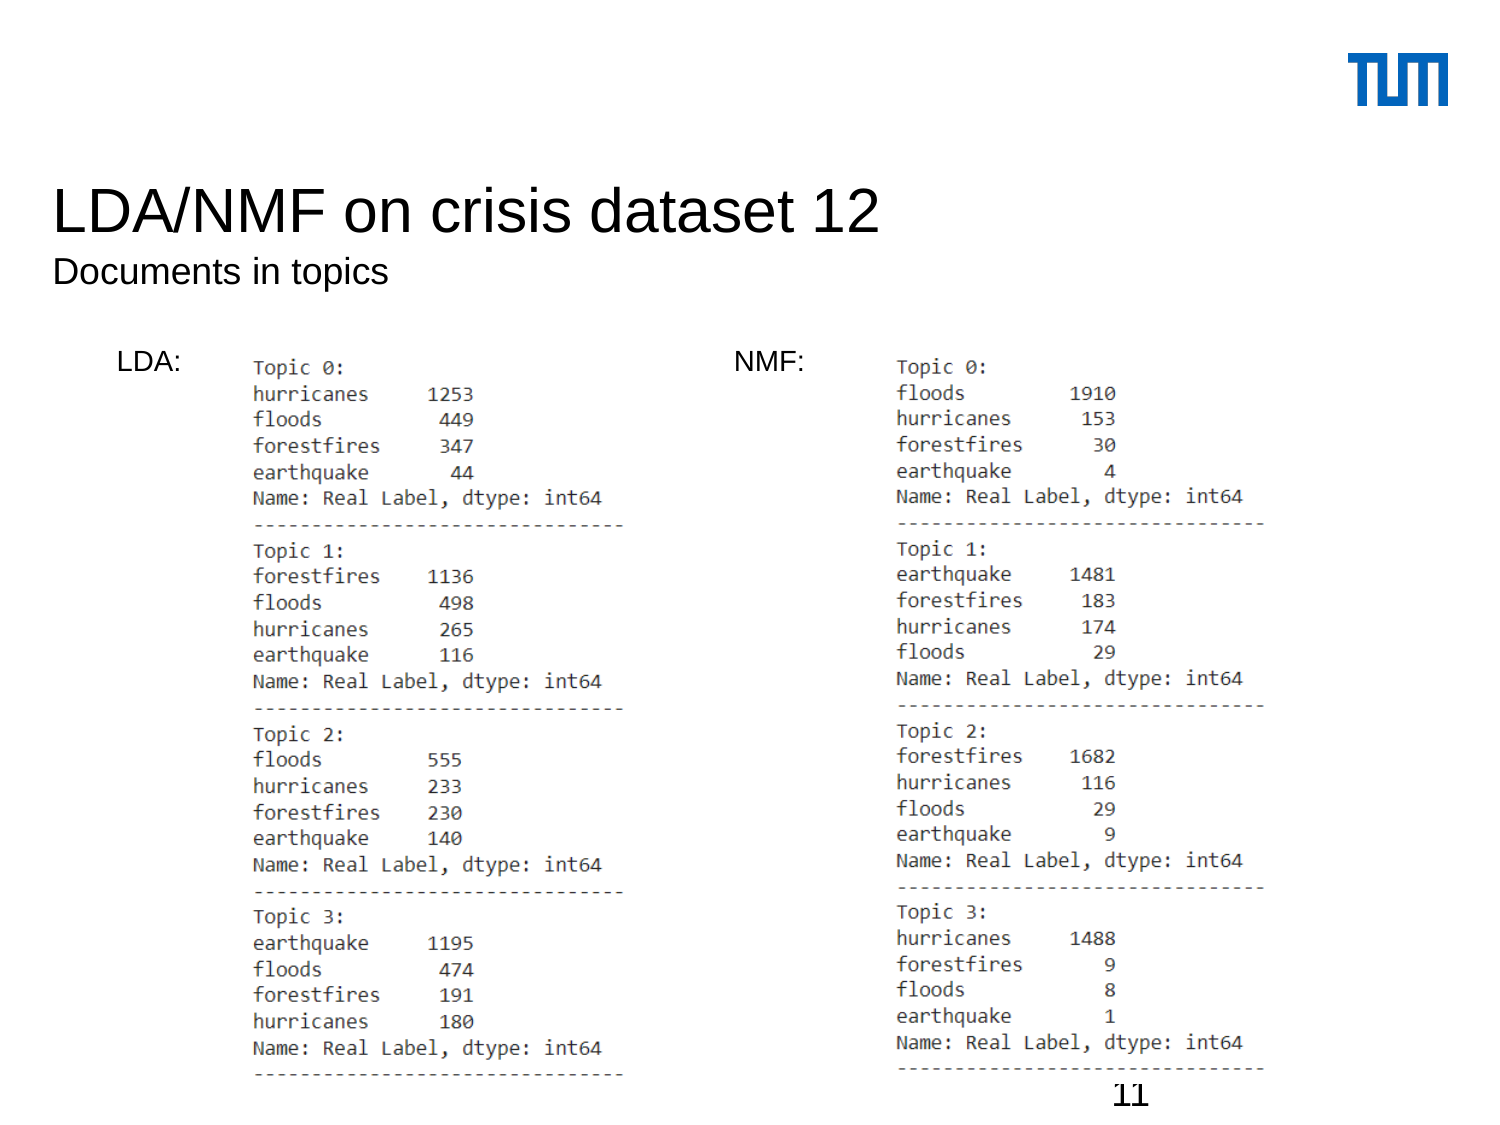

LDA/NMF on crisis dataset 12
Documents in topics
LDA:
NMF: